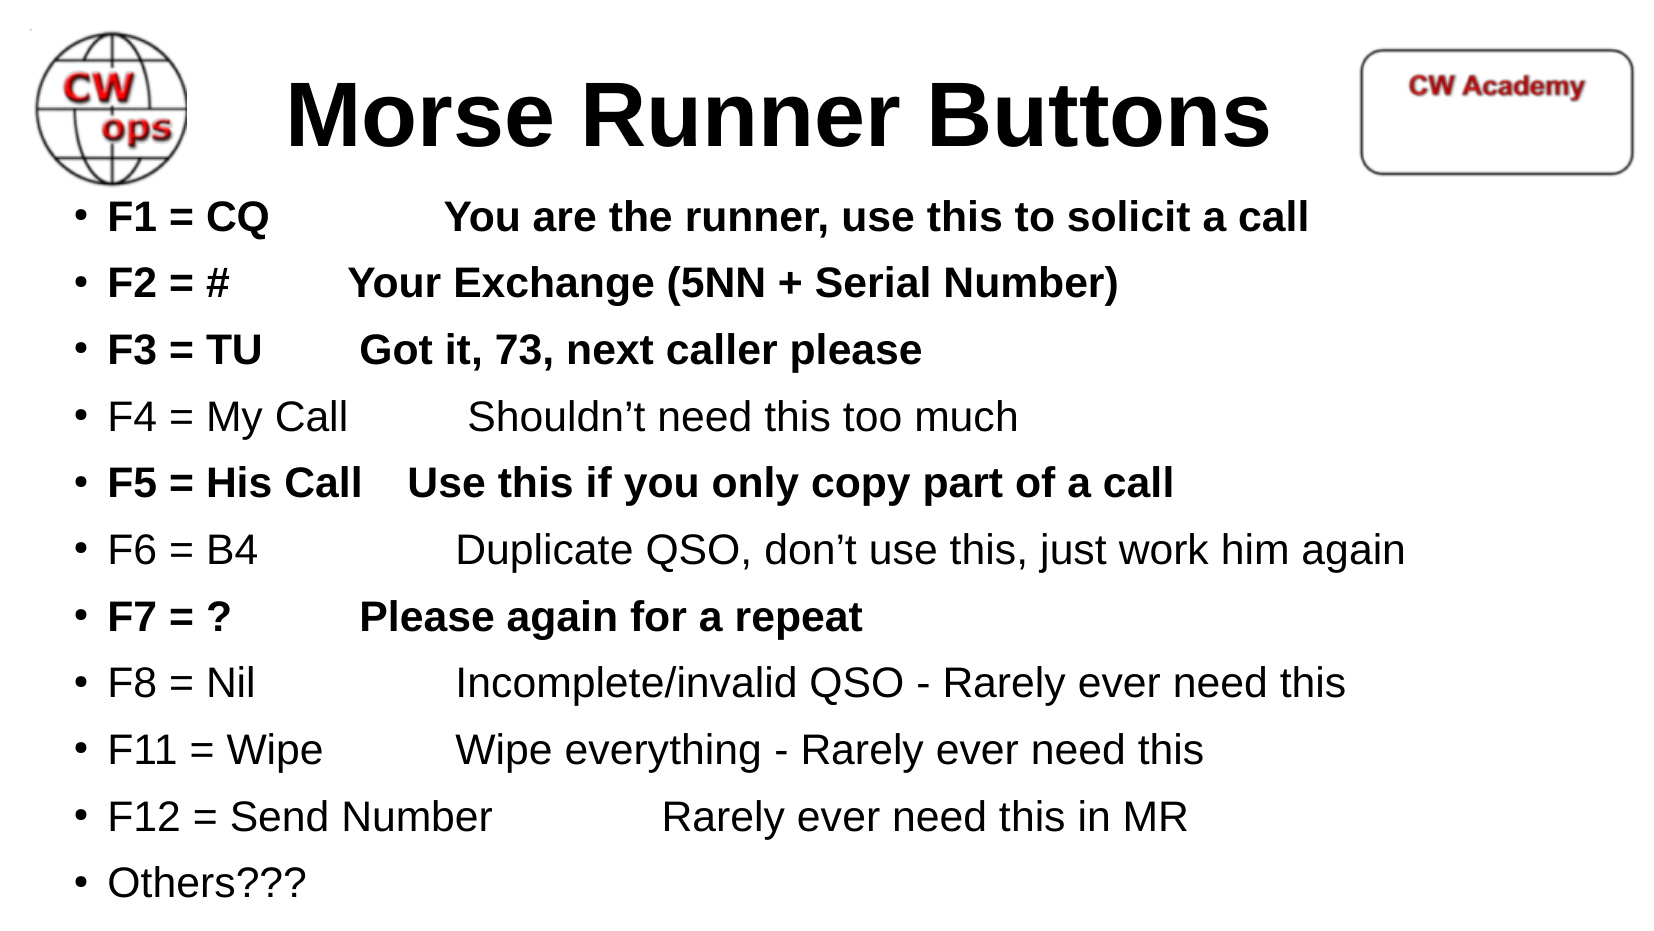

# Morse Runner Buttons
F1 = CQ			 	 		 		You are the runner, use this to solicit a call
F2 = # 	 			 	Your Exchange (5NN + Serial Number)
F3 = TU 				 	 Got it, 73, next caller please
F4 = My Call		 	 Shouldn’t need this too much
F5 = His Call 	 Use this if you only copy part of a call
F6 = B4 		 	 		 	 Duplicate QSO, don’t use this, just work him again
F7 = ? 			 			 	 Please again for a repeat
F8 = Nil 			 	 	 	 Incomplete/invalid QSO - Rarely ever need this
F11 = Wipe			 	 Wipe everything - Rarely ever need this
F12 = Send Number Rarely ever need this in MR
Others???